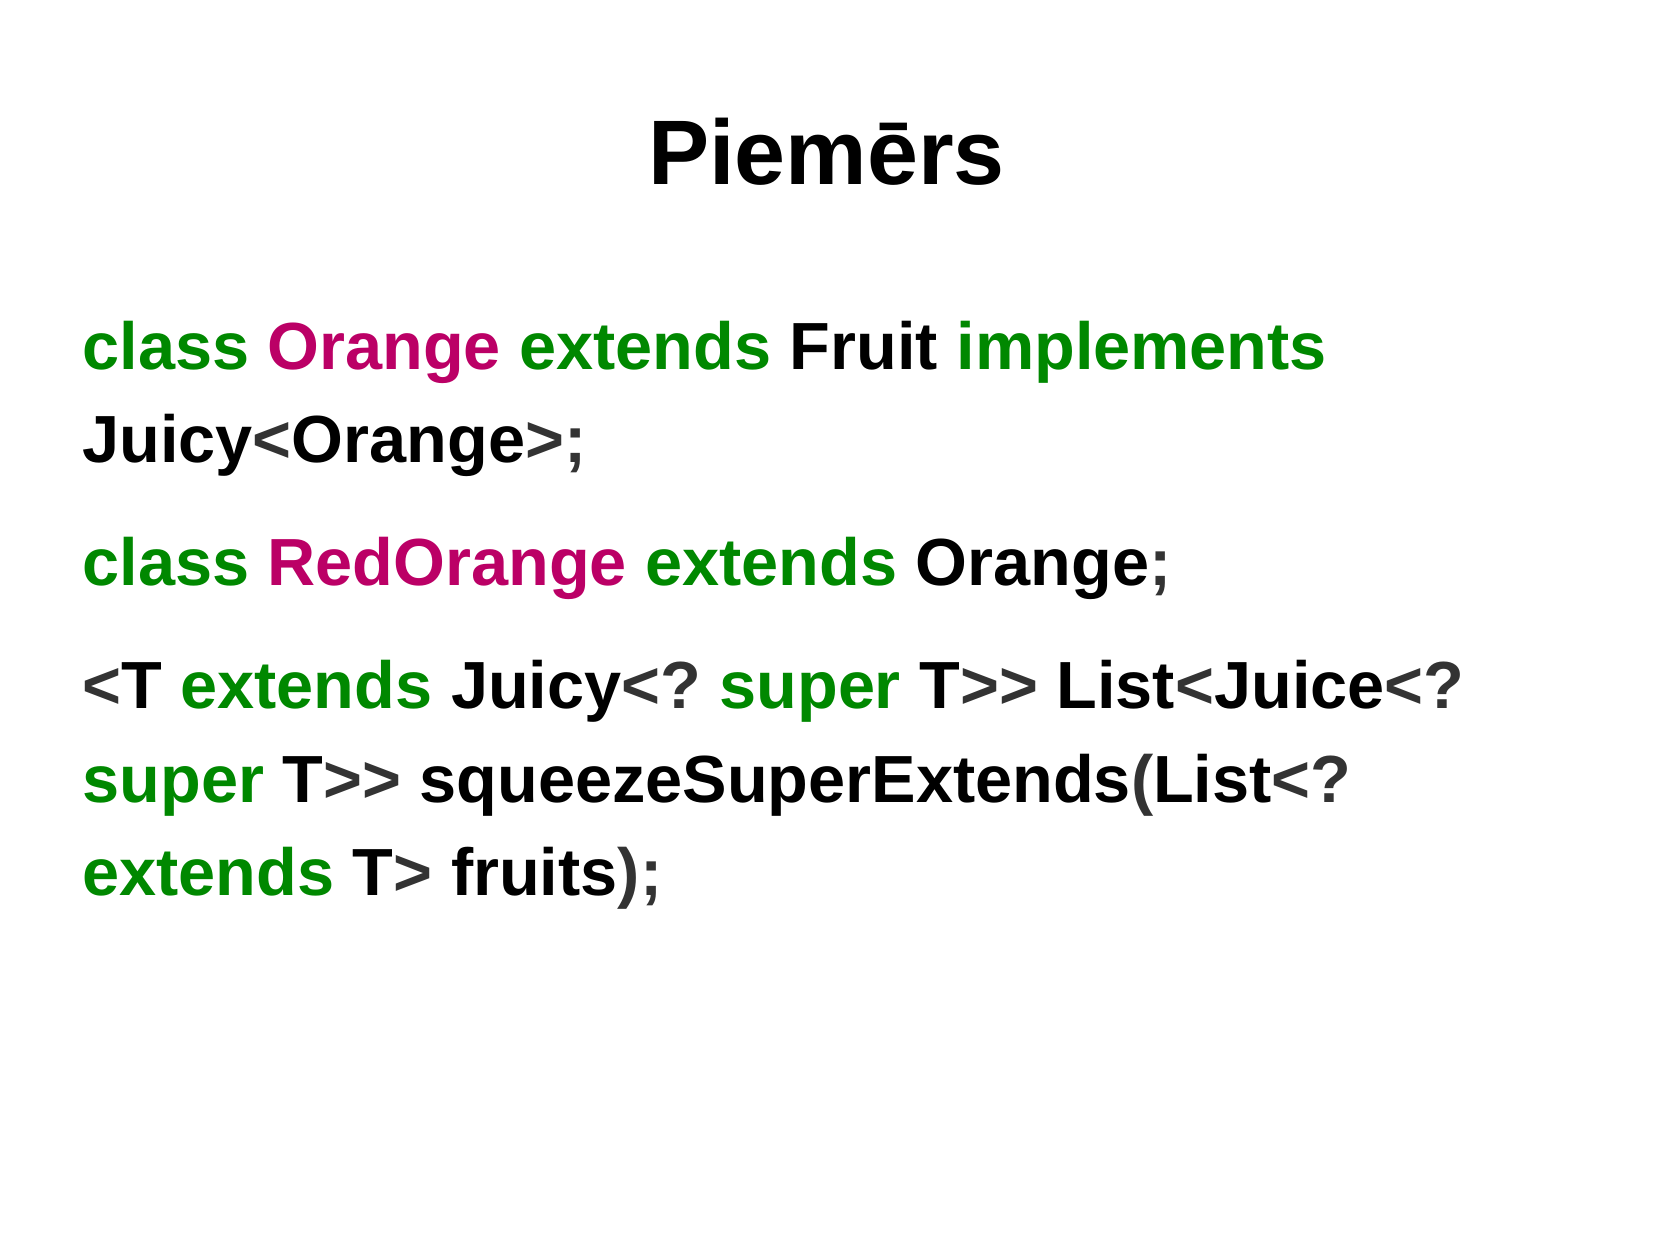

# Piemērs
class Orange extends Fruit implements Juicy<Orange>;
class RedOrange extends Orange;
<T extends Juicy<? super T>> List<Juice<? super T>> squeezeSuperExtends(List<? extends T> fruits);